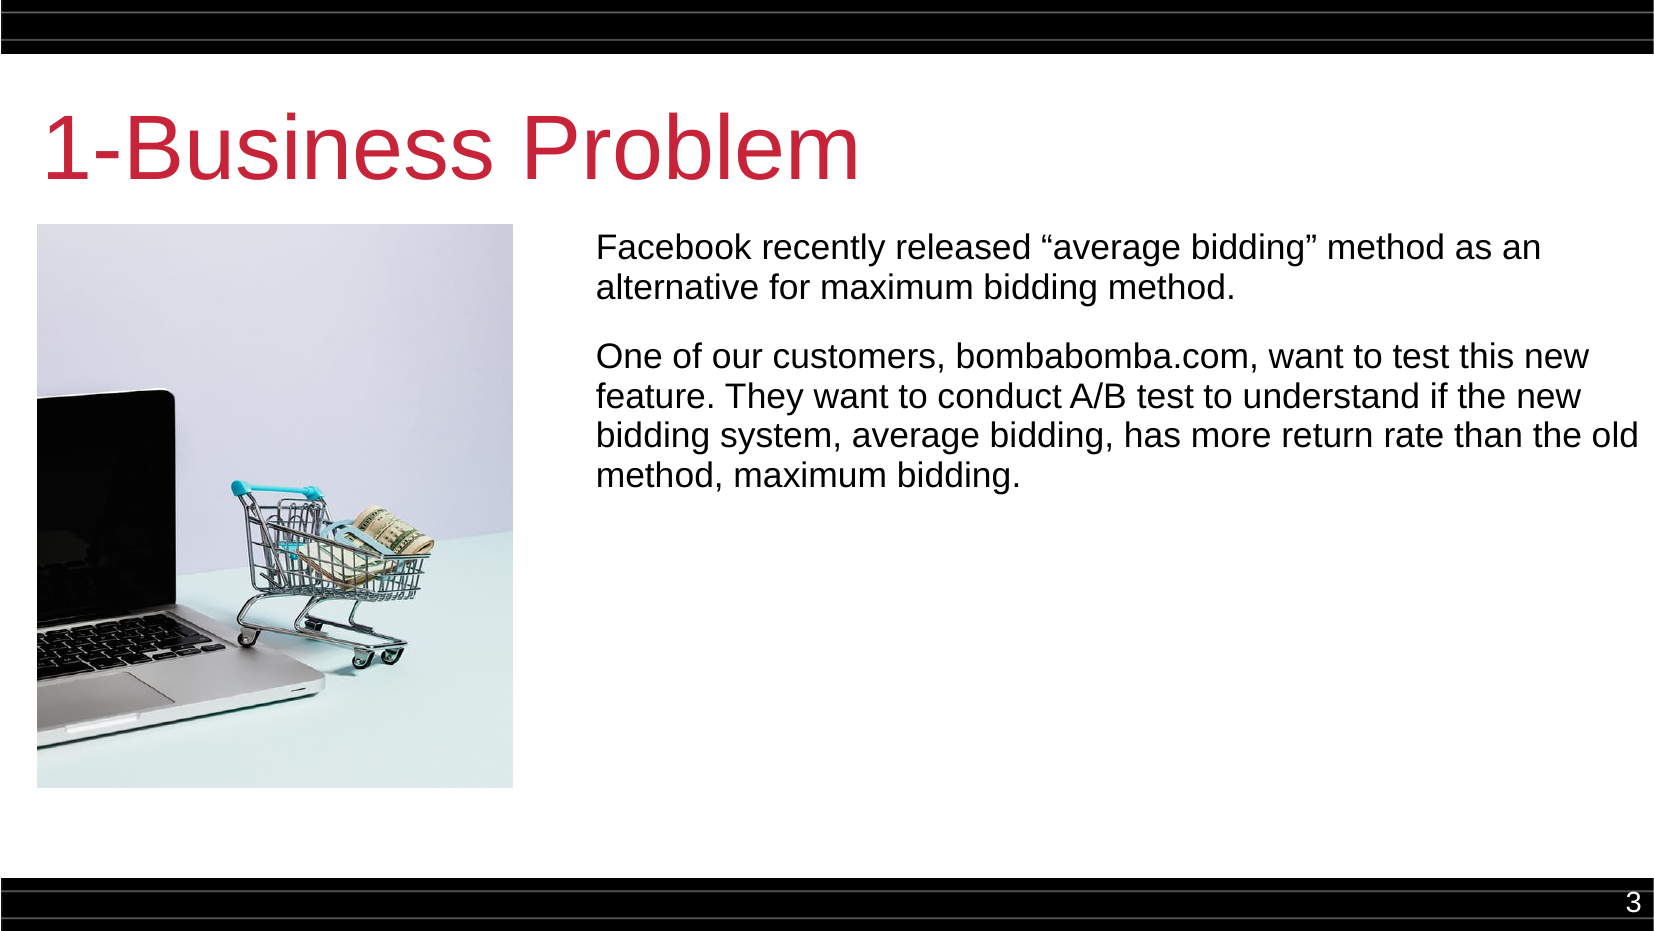

# 1-Business Problem
Facebook recently released “average bidding” method as an alternative for maximum bidding method.
One of our customers, bombabomba.com, want to test this new feature. They want to conduct A/B test to understand if the new bidding system, average bidding, has more return rate than the old method, maximum bidding.